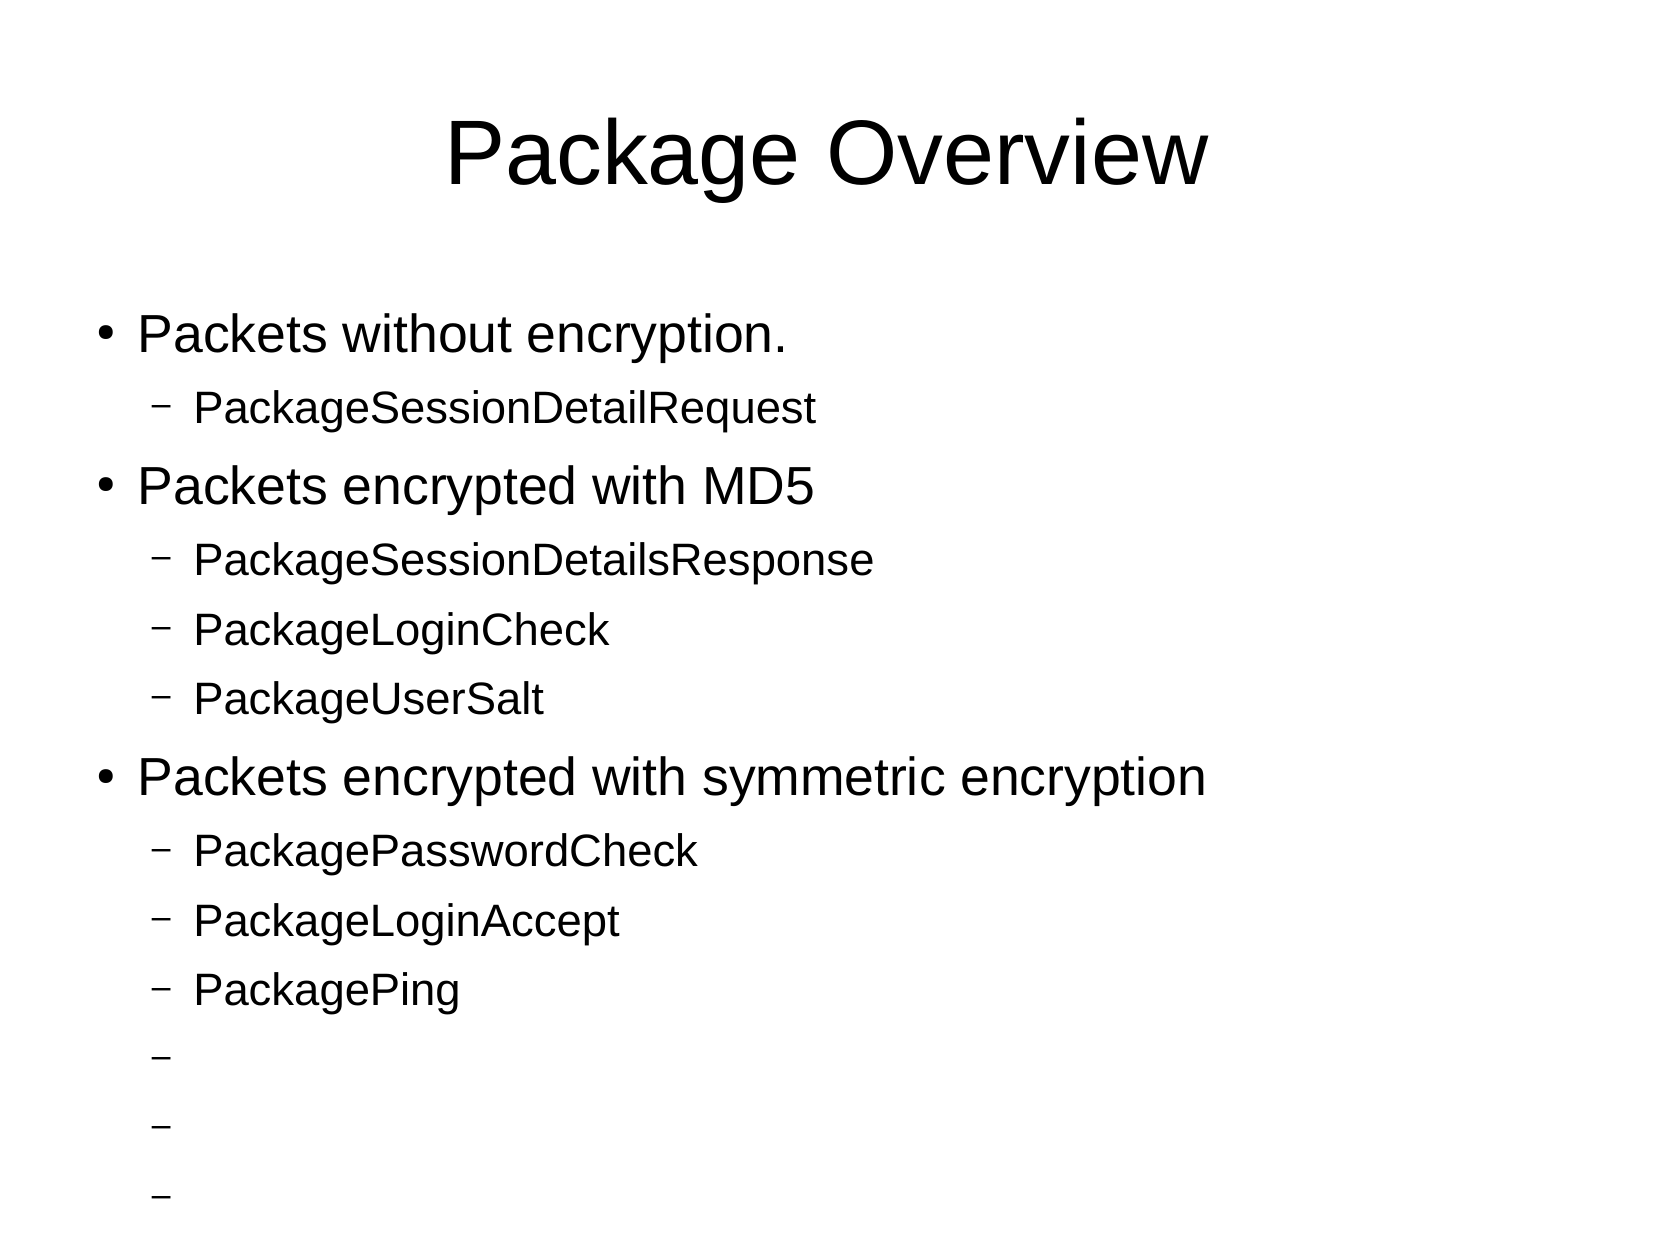

# Package Overview
Packets without encryption.
PackageSessionDetailRequest
Packets encrypted with MD5
PackageSessionDetailsResponse
PackageLoginCheck
PackageUserSalt
Packets encrypted with symmetric encryption
PackagePasswordCheck
PackageLoginAccept
PackagePing